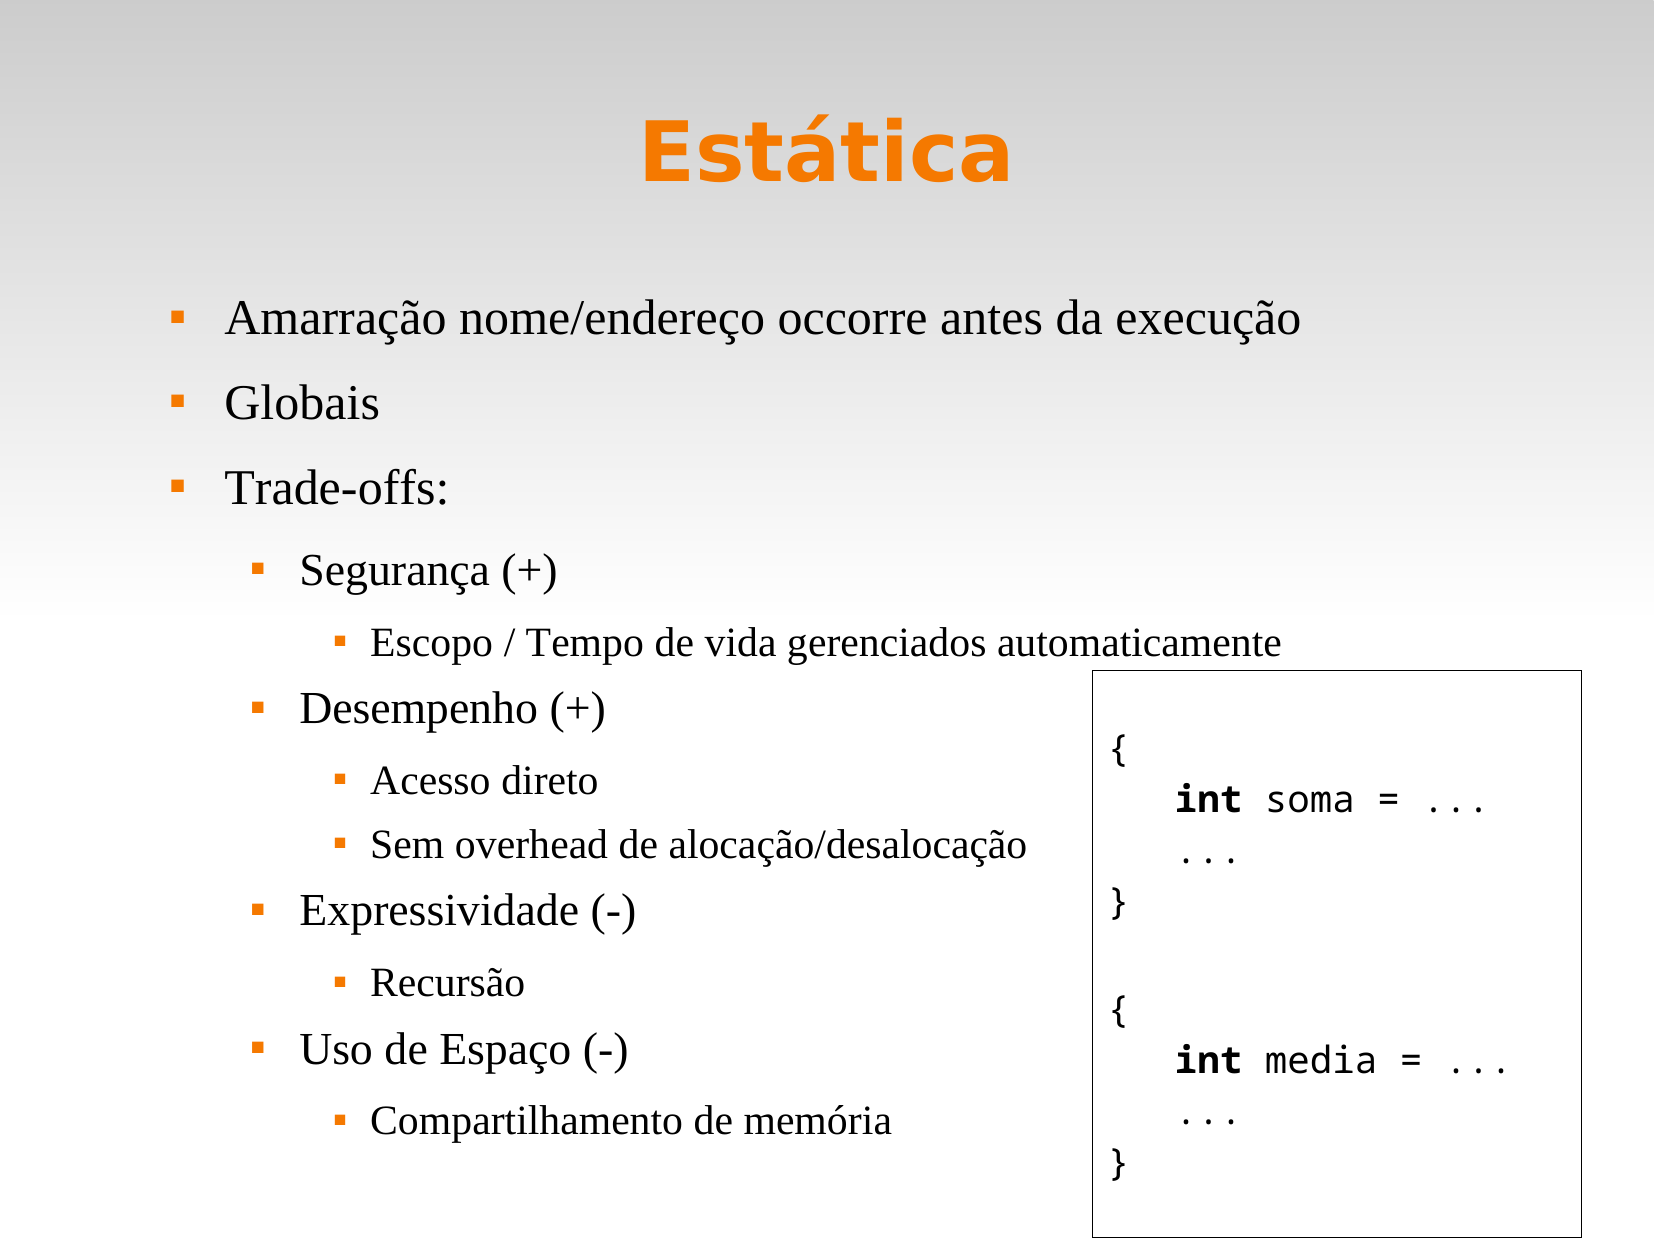

# Estática
Amarração nome/endereço occorre antes da execução
Globais
Trade-offs:
Segurança (+)
Escopo / Tempo de vida gerenciados automaticamente
Desempenho (+)
Acesso direto
Sem overhead de alocação/desalocação
Expressividade (-)
Recursão
Uso de Espaço (-)
Compartilhamento de memória
{
 int soma = ...
 ...
}
{
 int media = ...
 ...
}